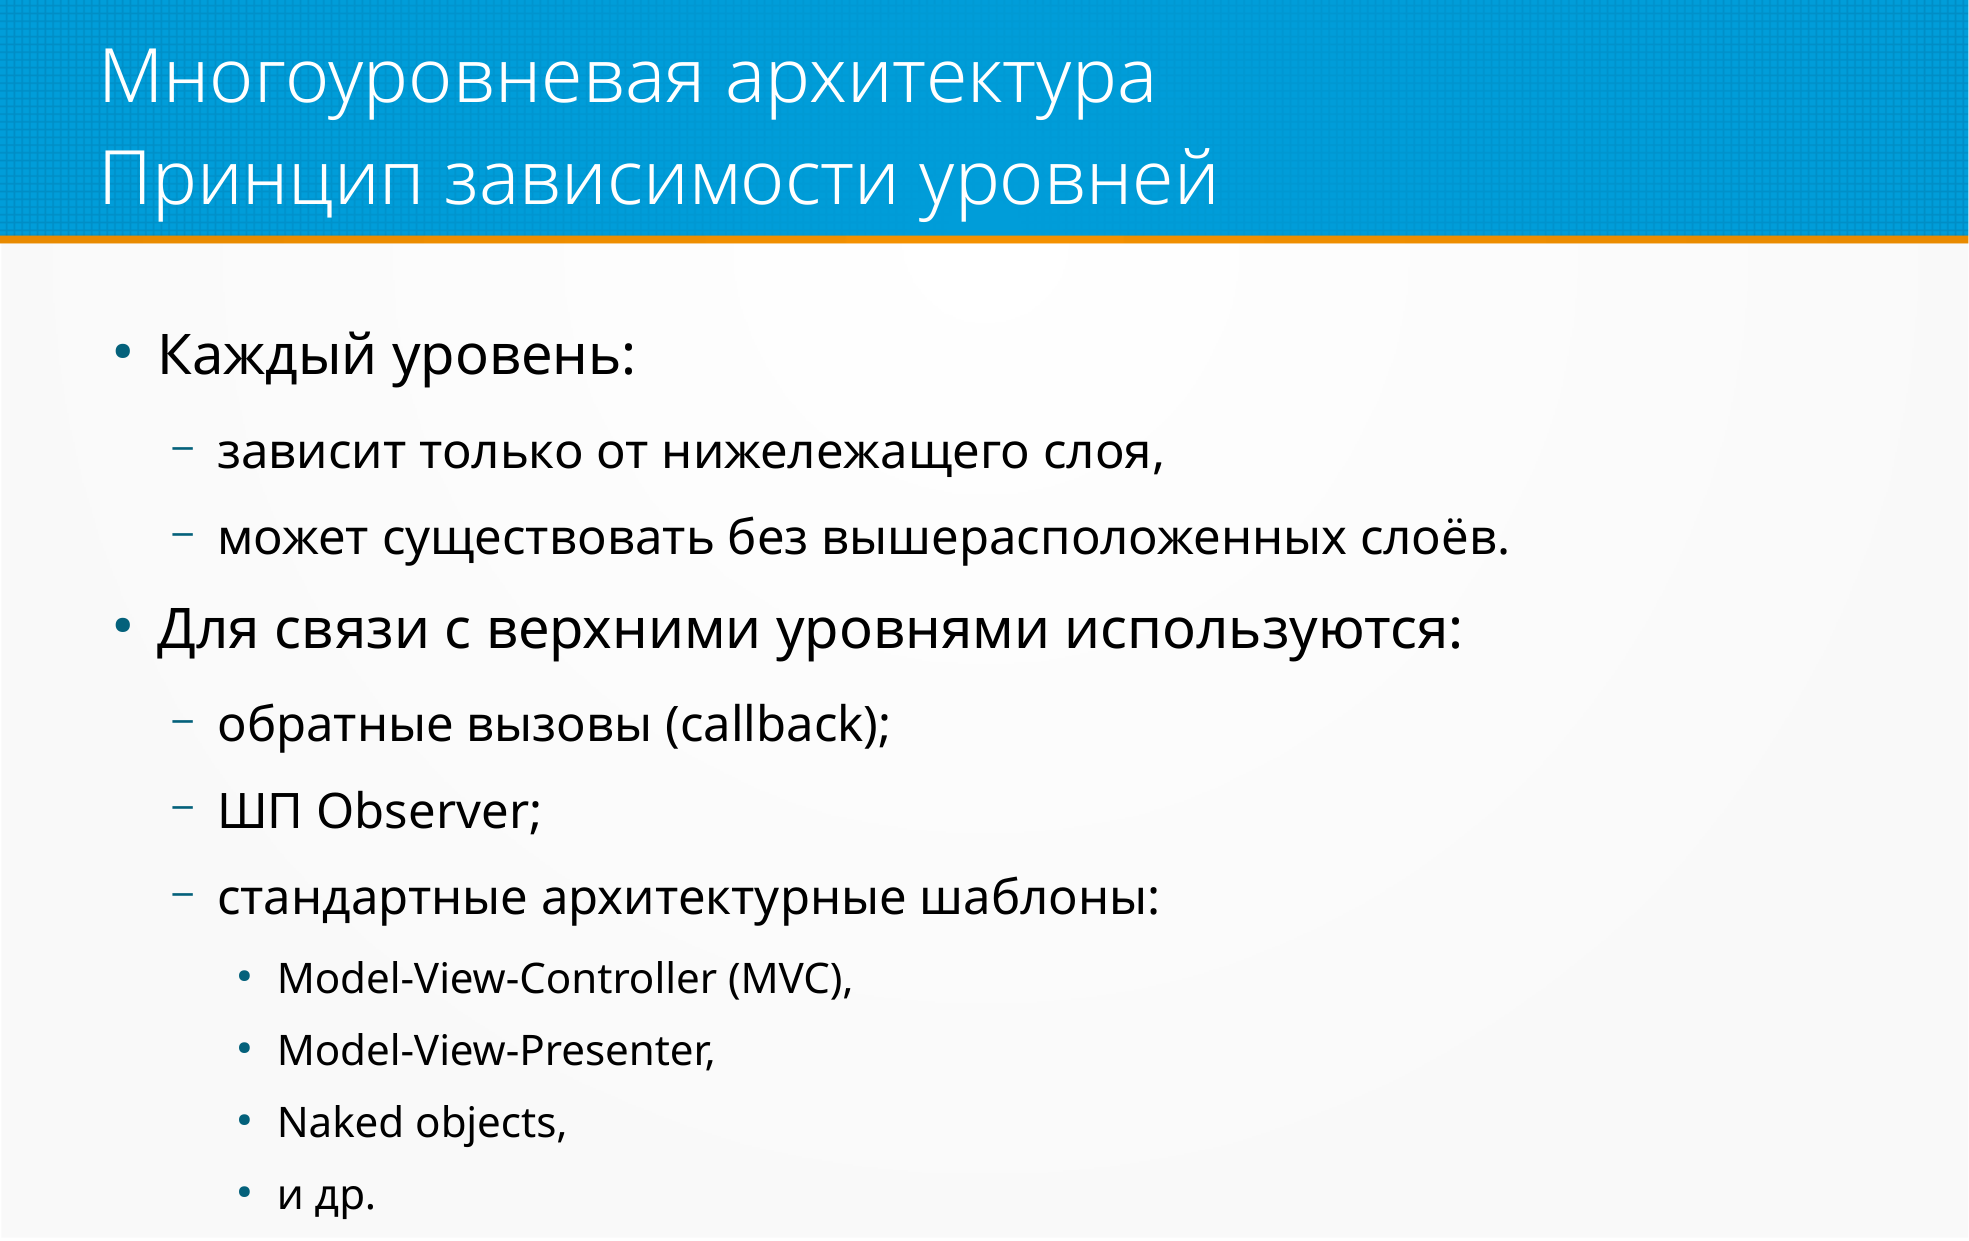

# Многоуровневая архитектура Принцип зависимости уровней
Каждый уровень:
зависит только от нижележащего слоя,
может существовать без вышерасположенных слоёв.
Для связи с верхними уровнями используются:
обратные вызовы (callback);
ШП Observer;
стандартные архитектурные шаблоны:
Model-View-Controller (MVC),
Model-View-Presenter,
Naked objects,
и др.